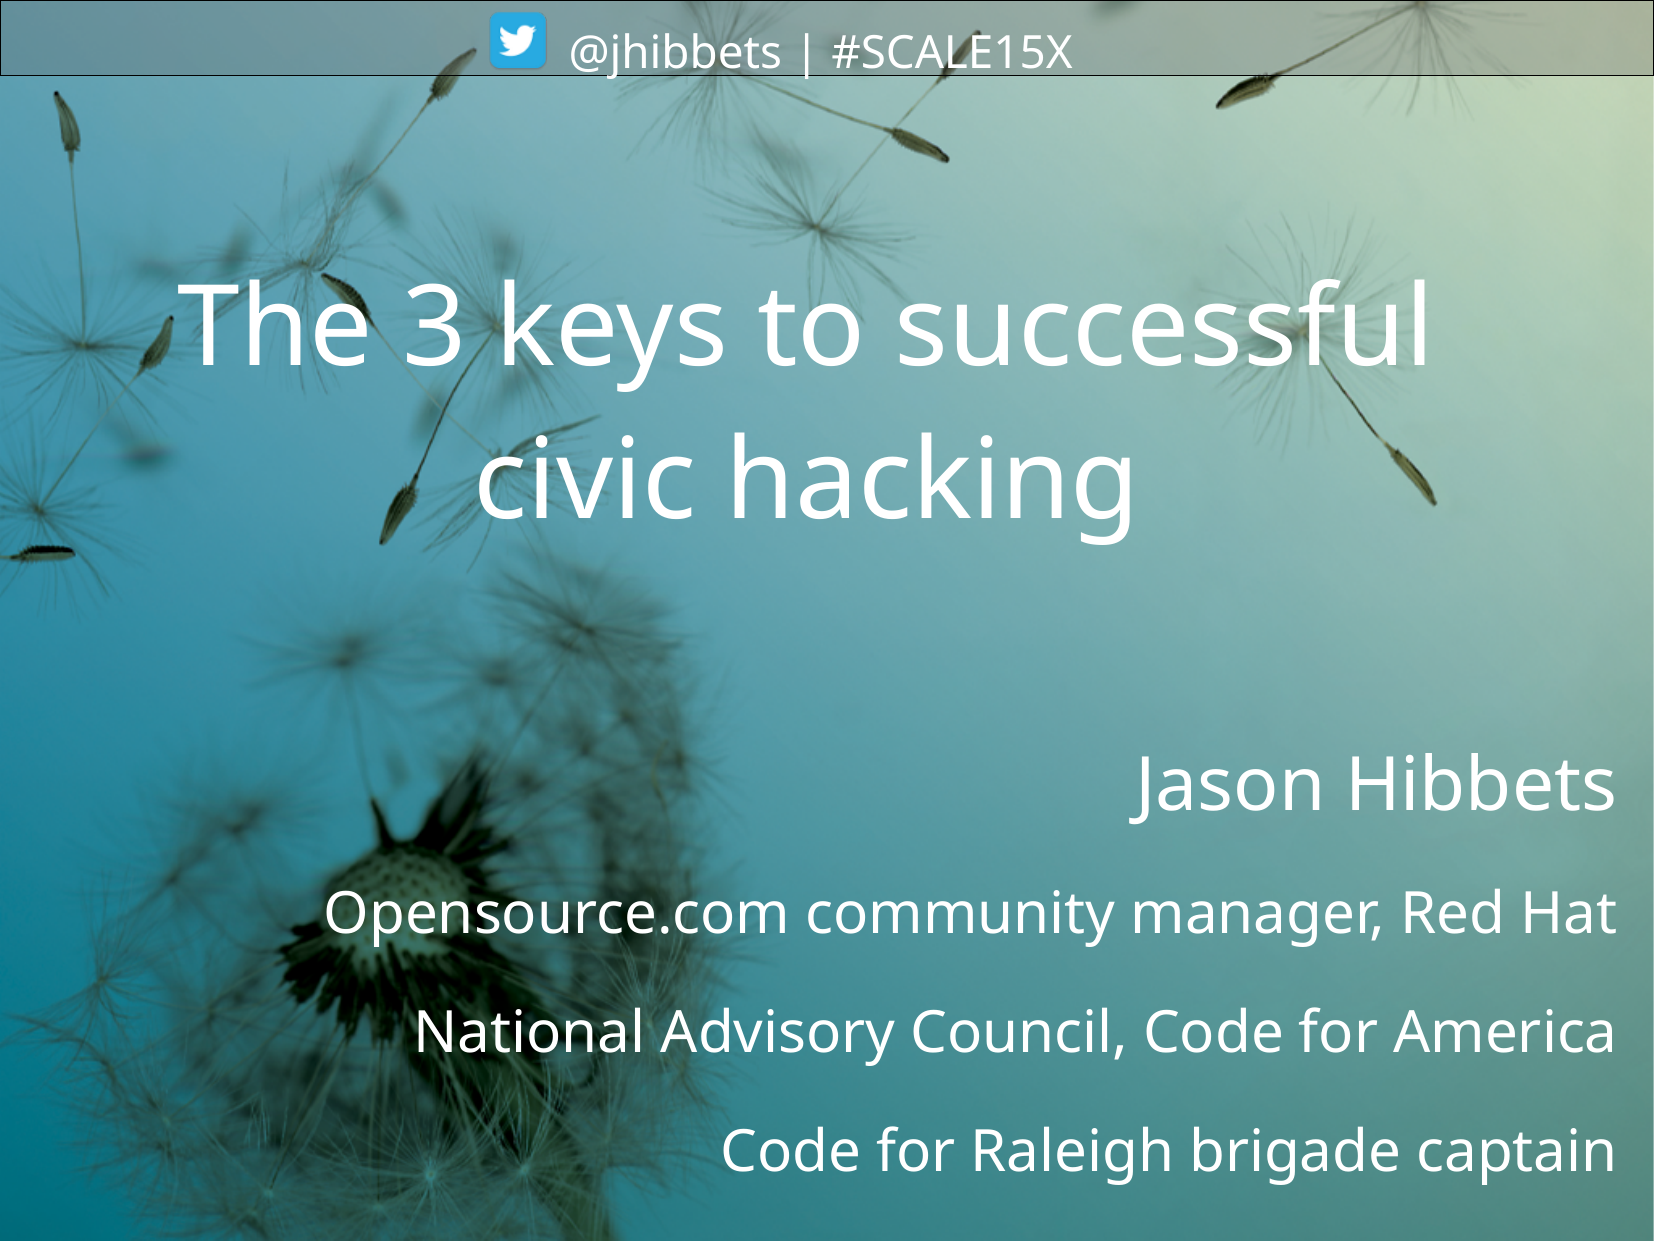

The 3 keys to successful civic hacking
Jason Hibbets
Opensource.com community manager, Red Hat
National Advisory Council, Code for America
Code for Raleigh brigade captain
CityCamp NC co-chair
March 5, 2017 | SCALE15X